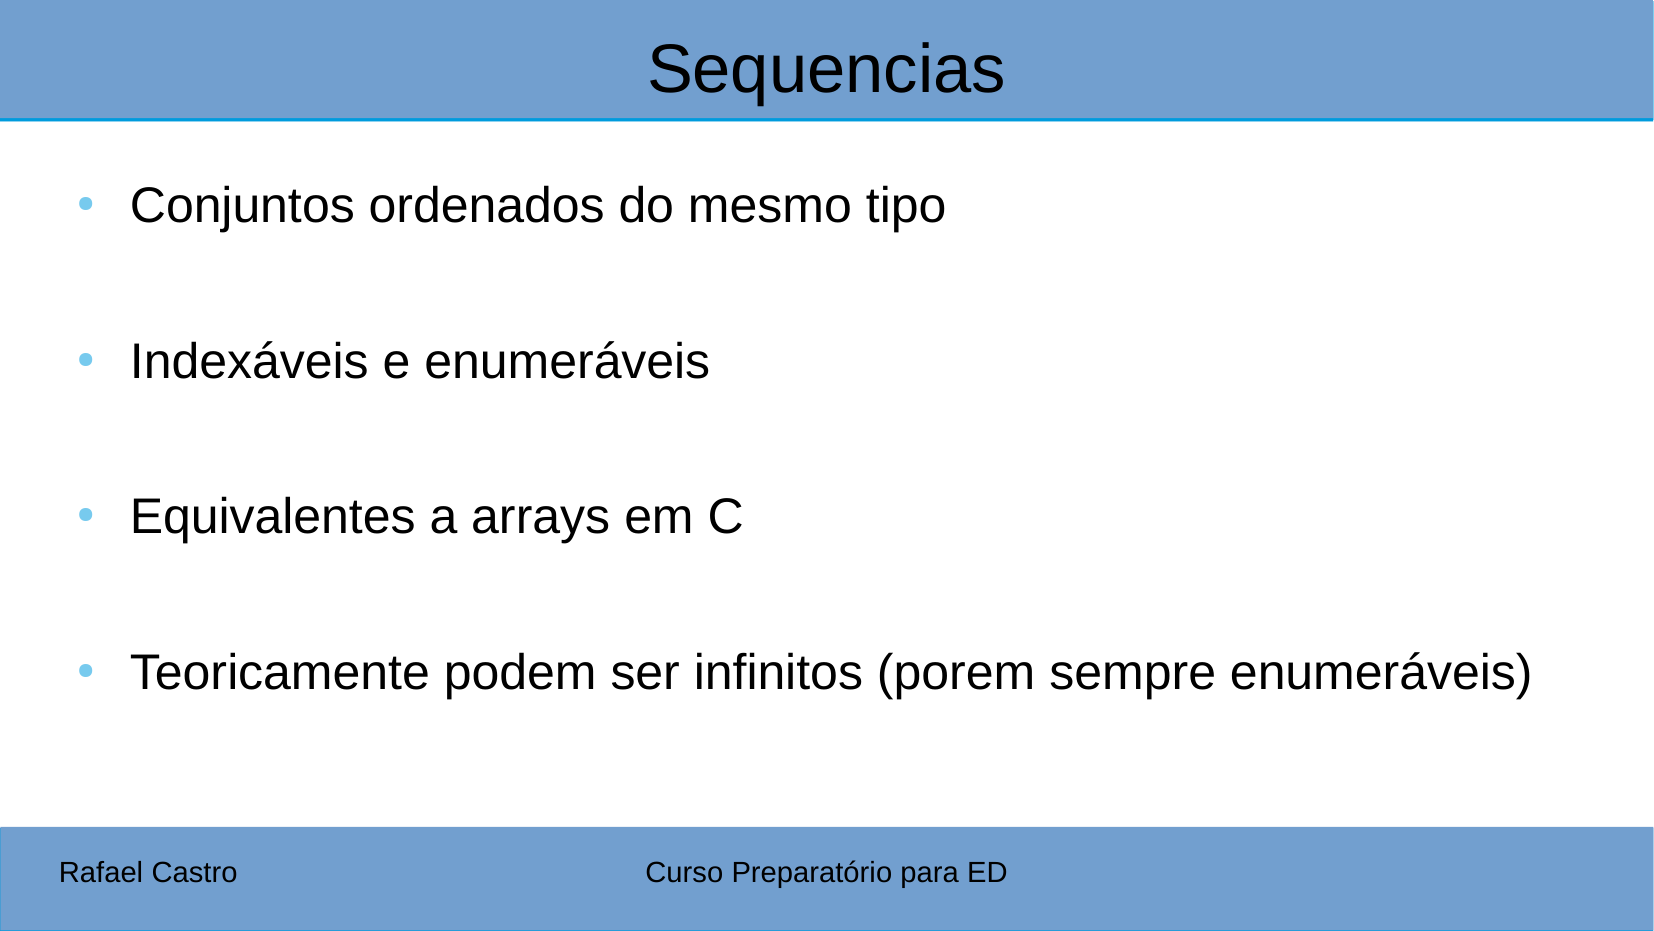

# Sequencias
Conjuntos ordenados do mesmo tipo
Indexáveis e enumeráveis
Equivalentes a arrays em C
Teoricamente podem ser infinitos (porem sempre enumeráveis)
Curso Preparatório para ED